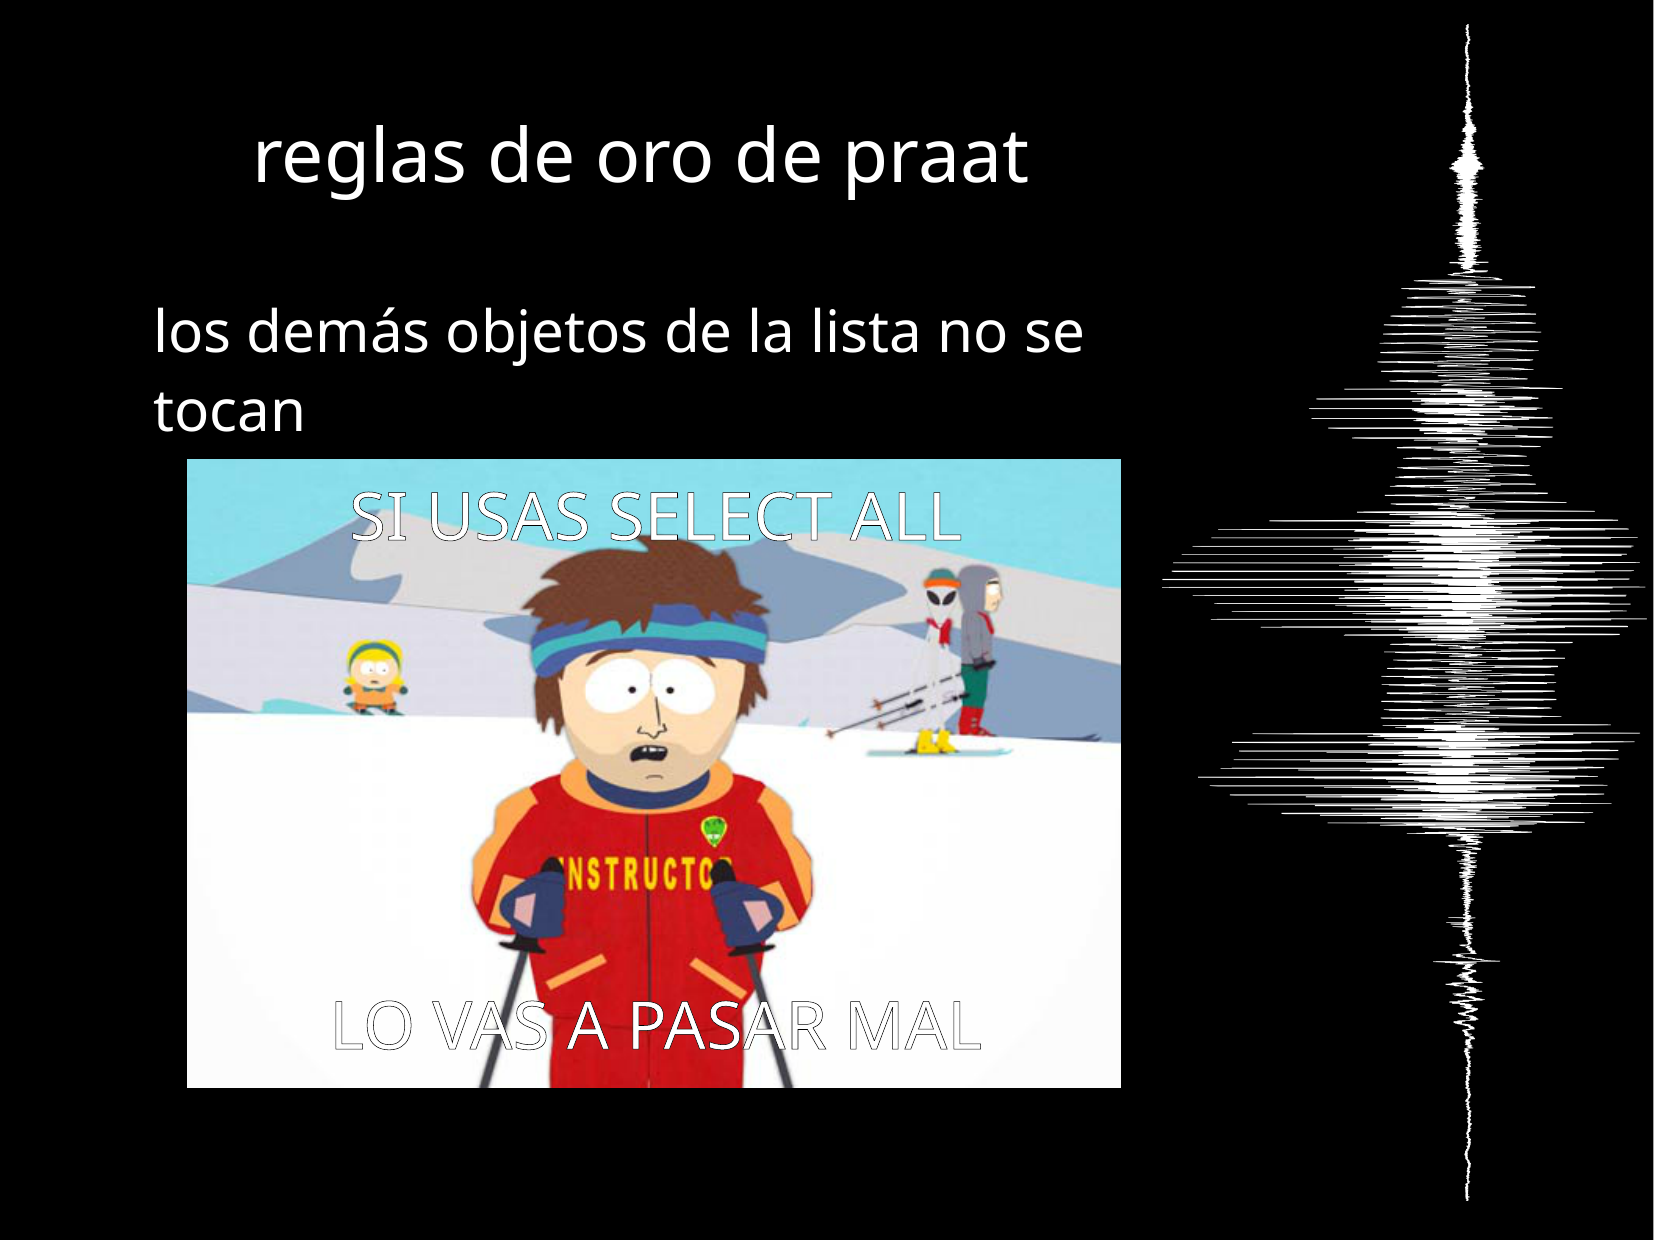

# reglas de oro de praat
los demás objetos de la lista no se tocan
SI USAS SELECT ALL
LO VAS A PASAR MAL